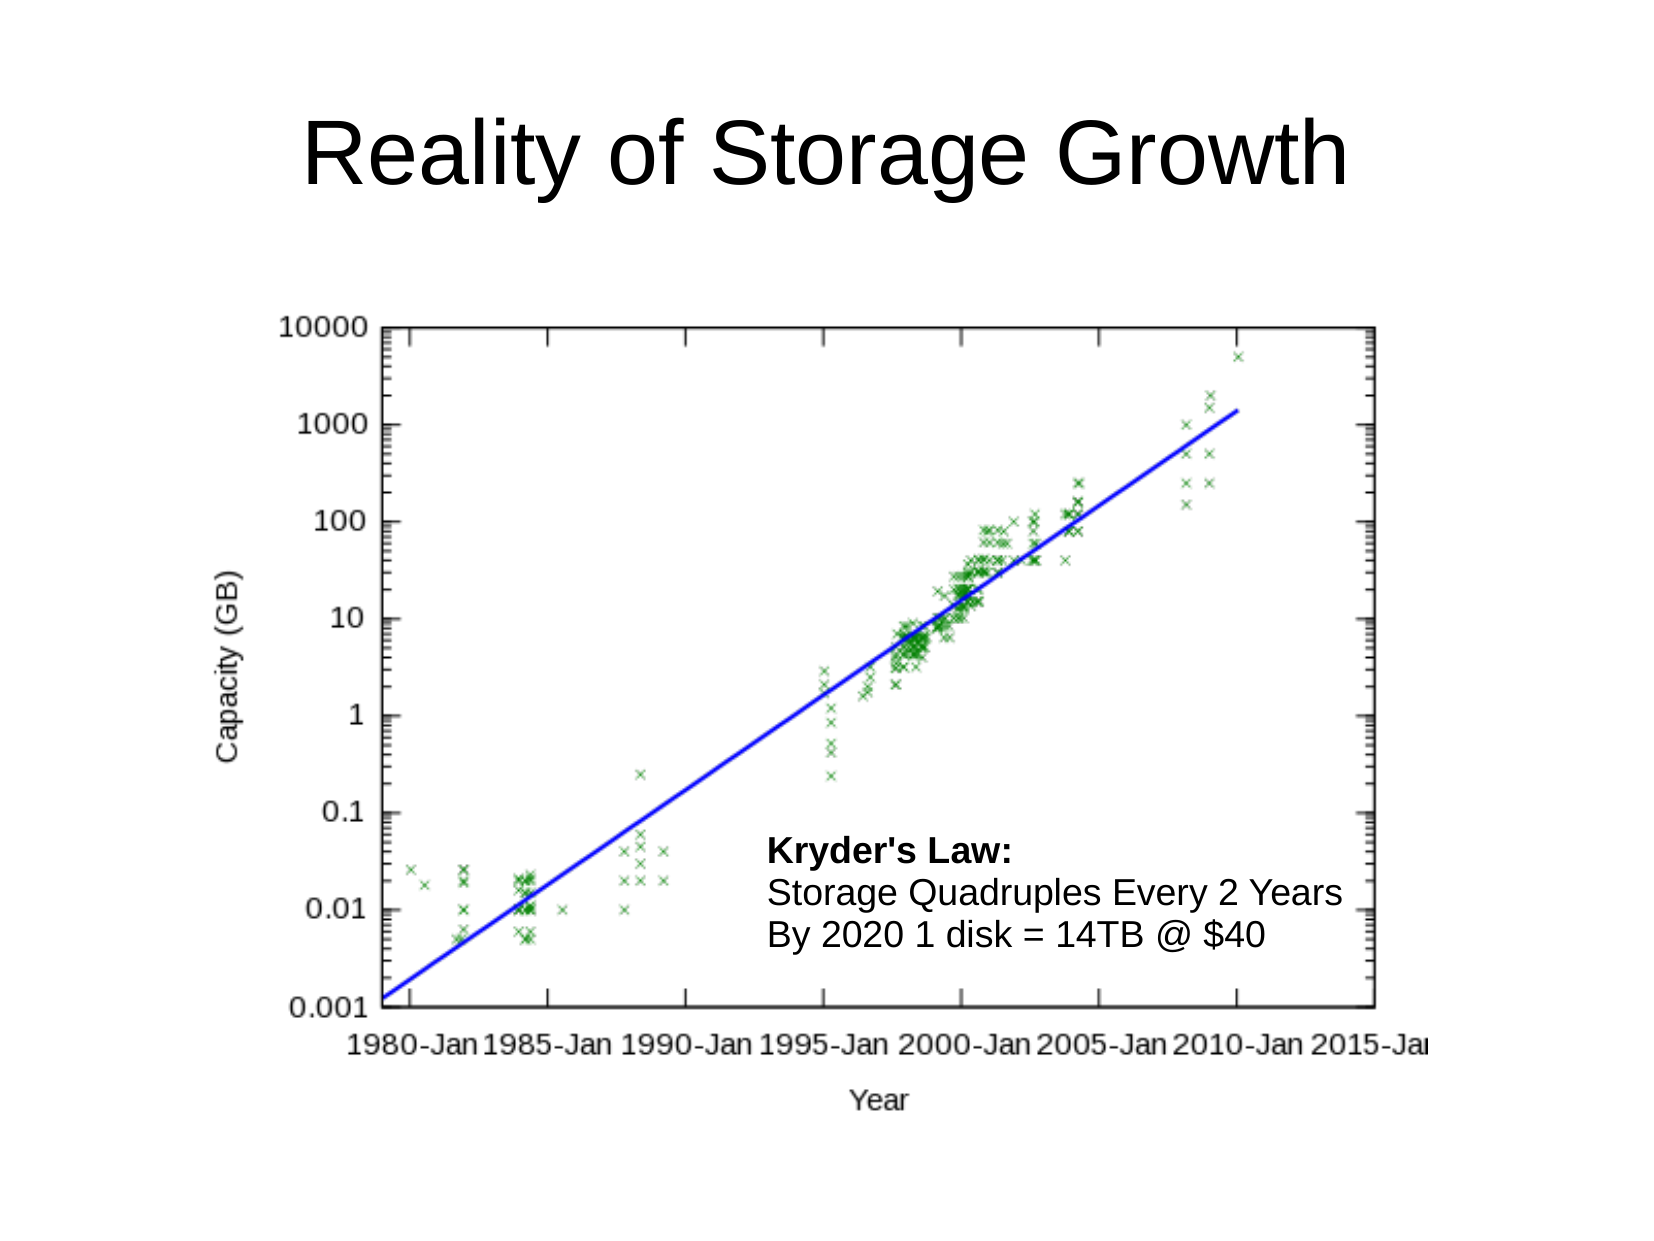

# Reality of Storage Growth
Kryder's Law:
Storage Quadruples Every 2 Years
By 2020 1 disk = 14TB @ $40